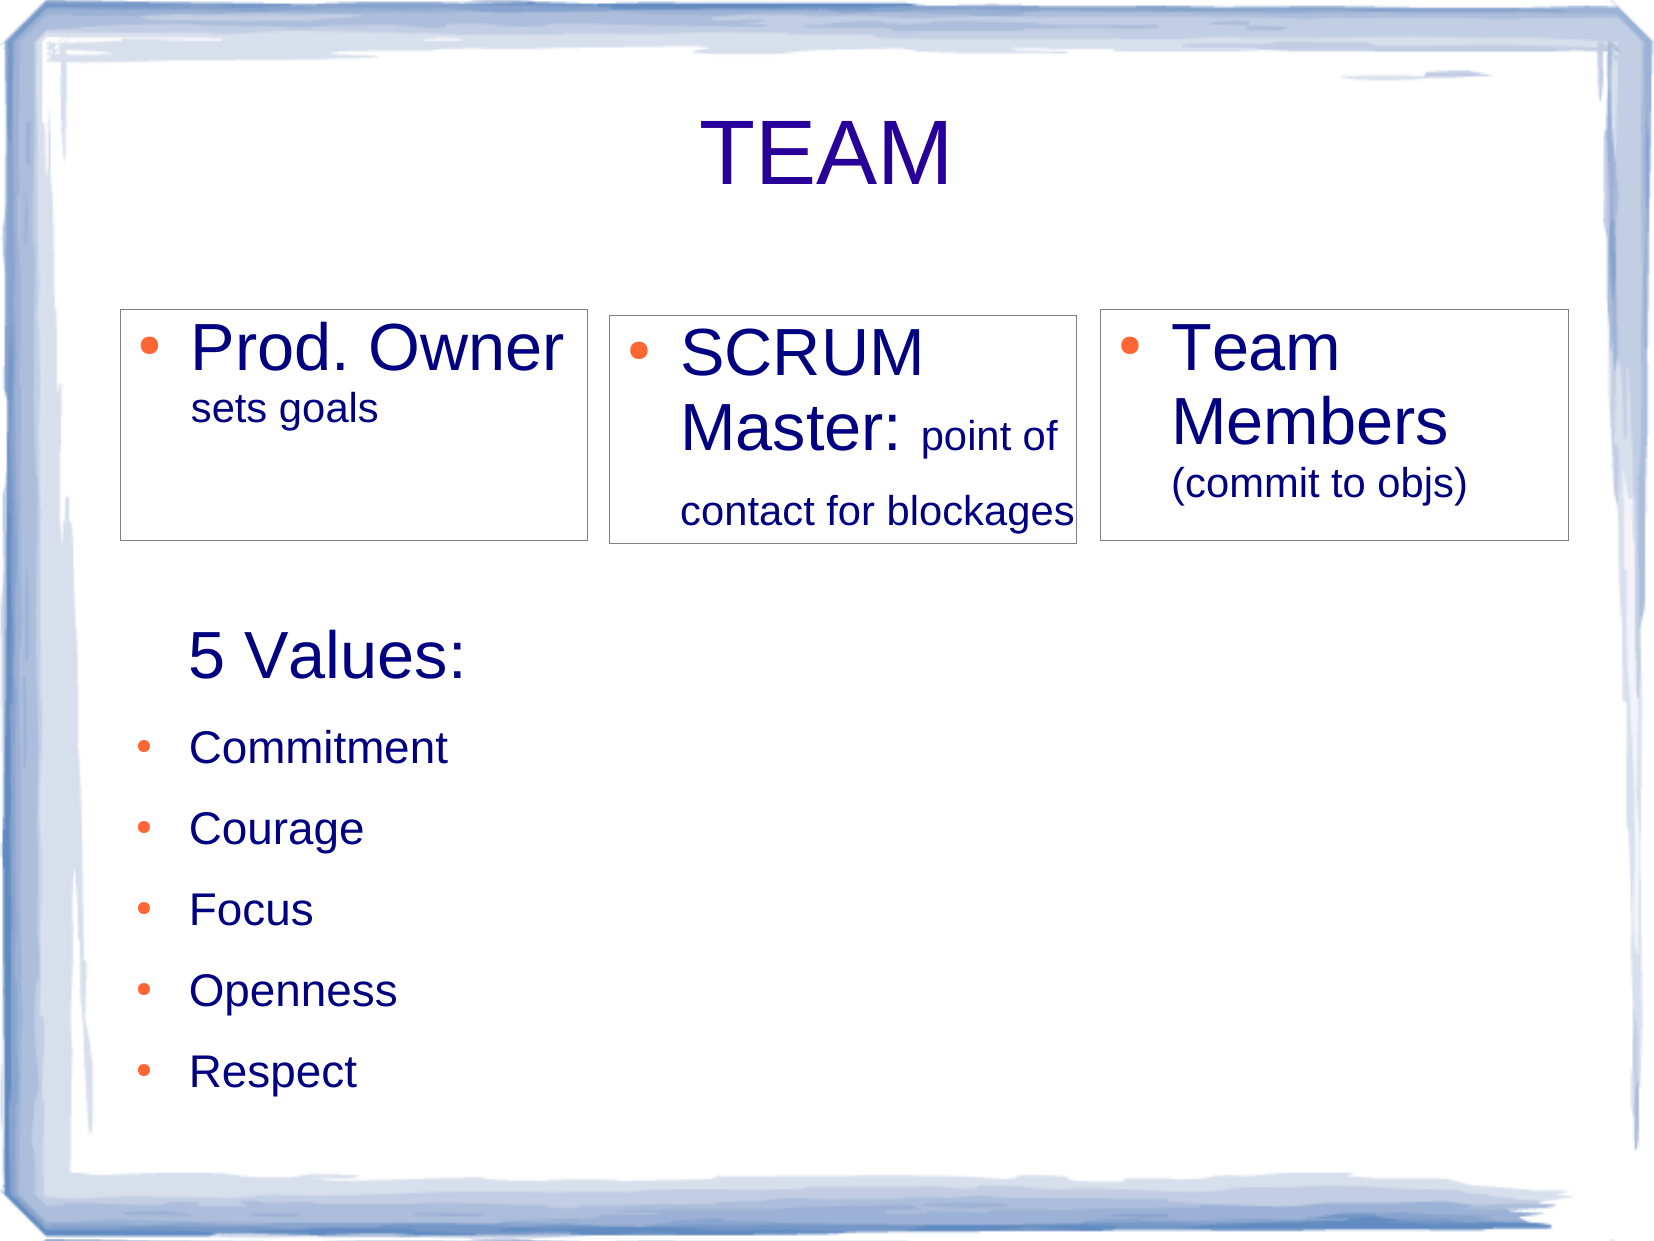

# TEAM
Prod. Owner sets goals
Team Members (commit to objs)
SCRUM Master: point of contact for blockages
5 Values:
Commitment
Courage
Focus
Openness
Respect